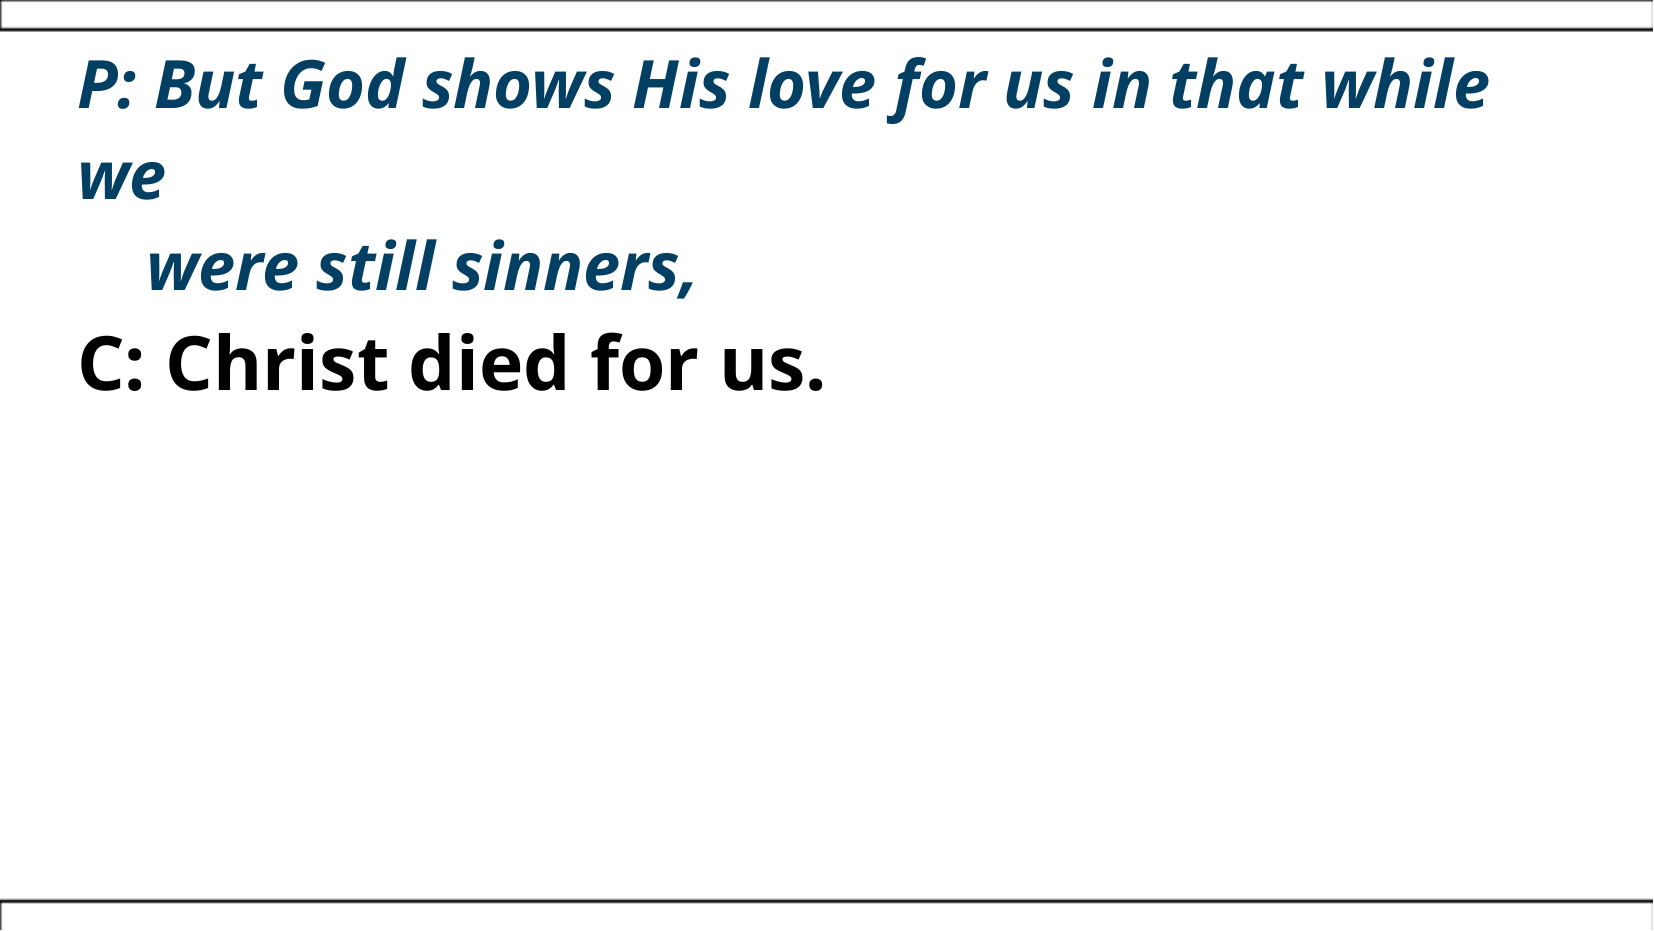

P: But God shows His love for us in that while we
 were still sinners,
C: Christ died for us.